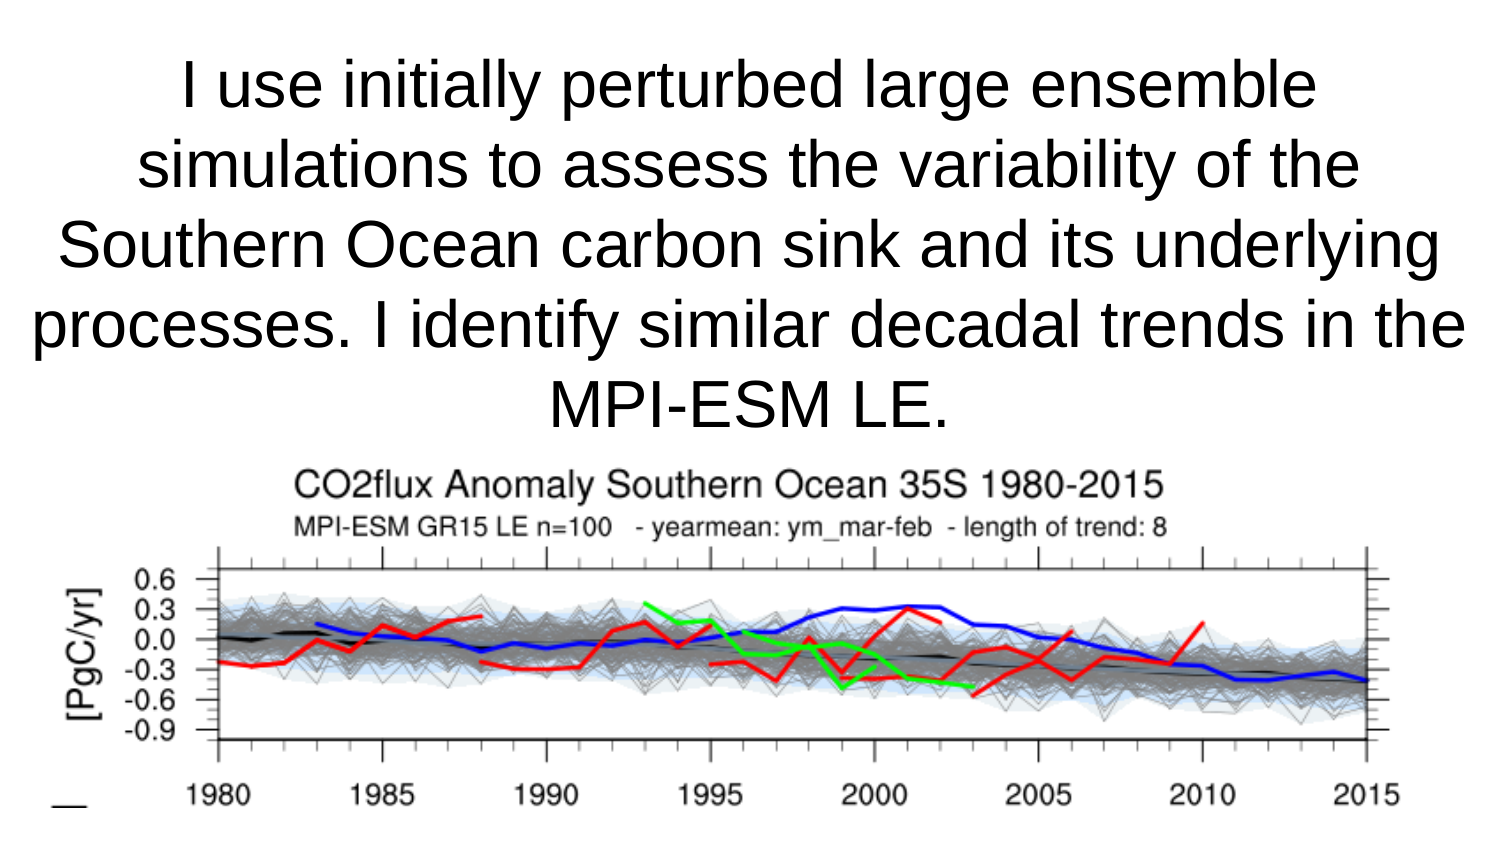

# I use initially perturbed large ensemble simulations to assess the variability of the Southern Ocean carbon sink and its underlying processes. I identify similar decadal trends in the MPI-ESM LE.